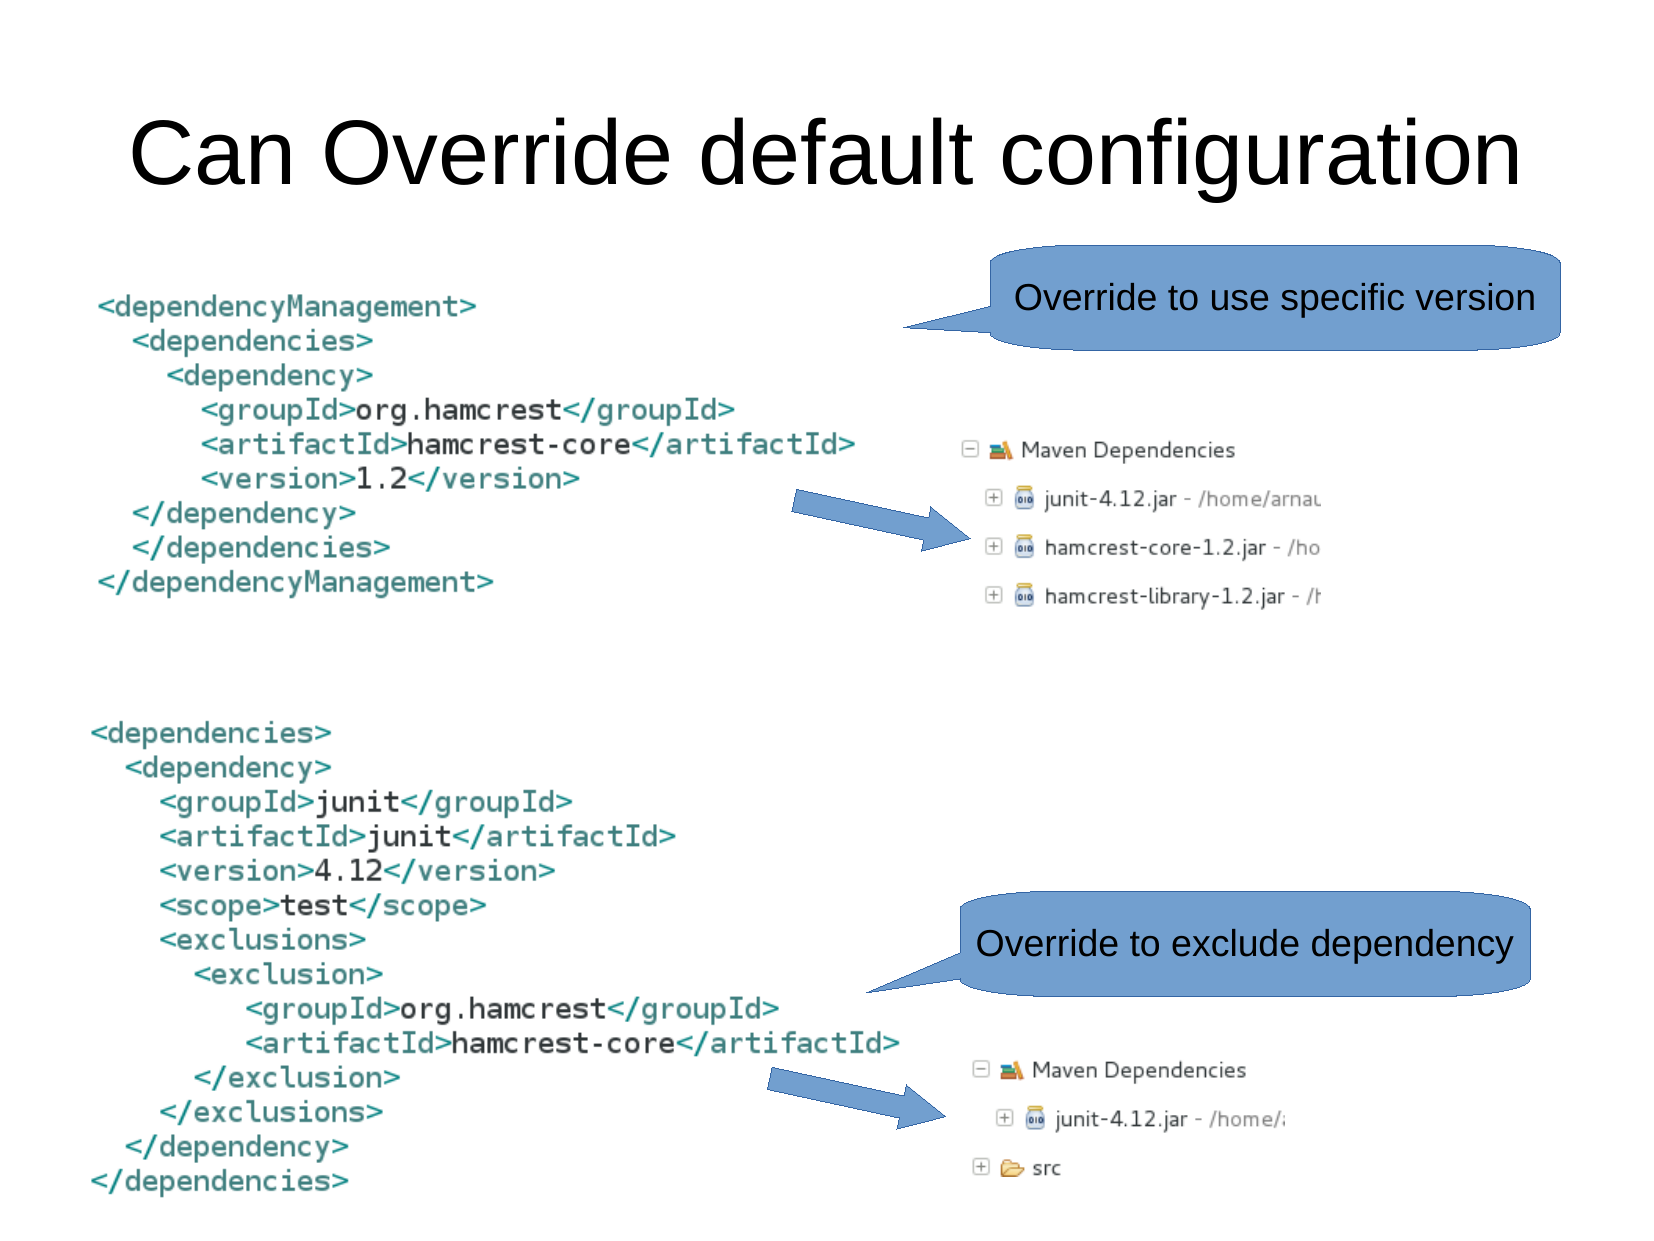

# Can Override default configuration
Override to use specific version
Override to exclude dependency